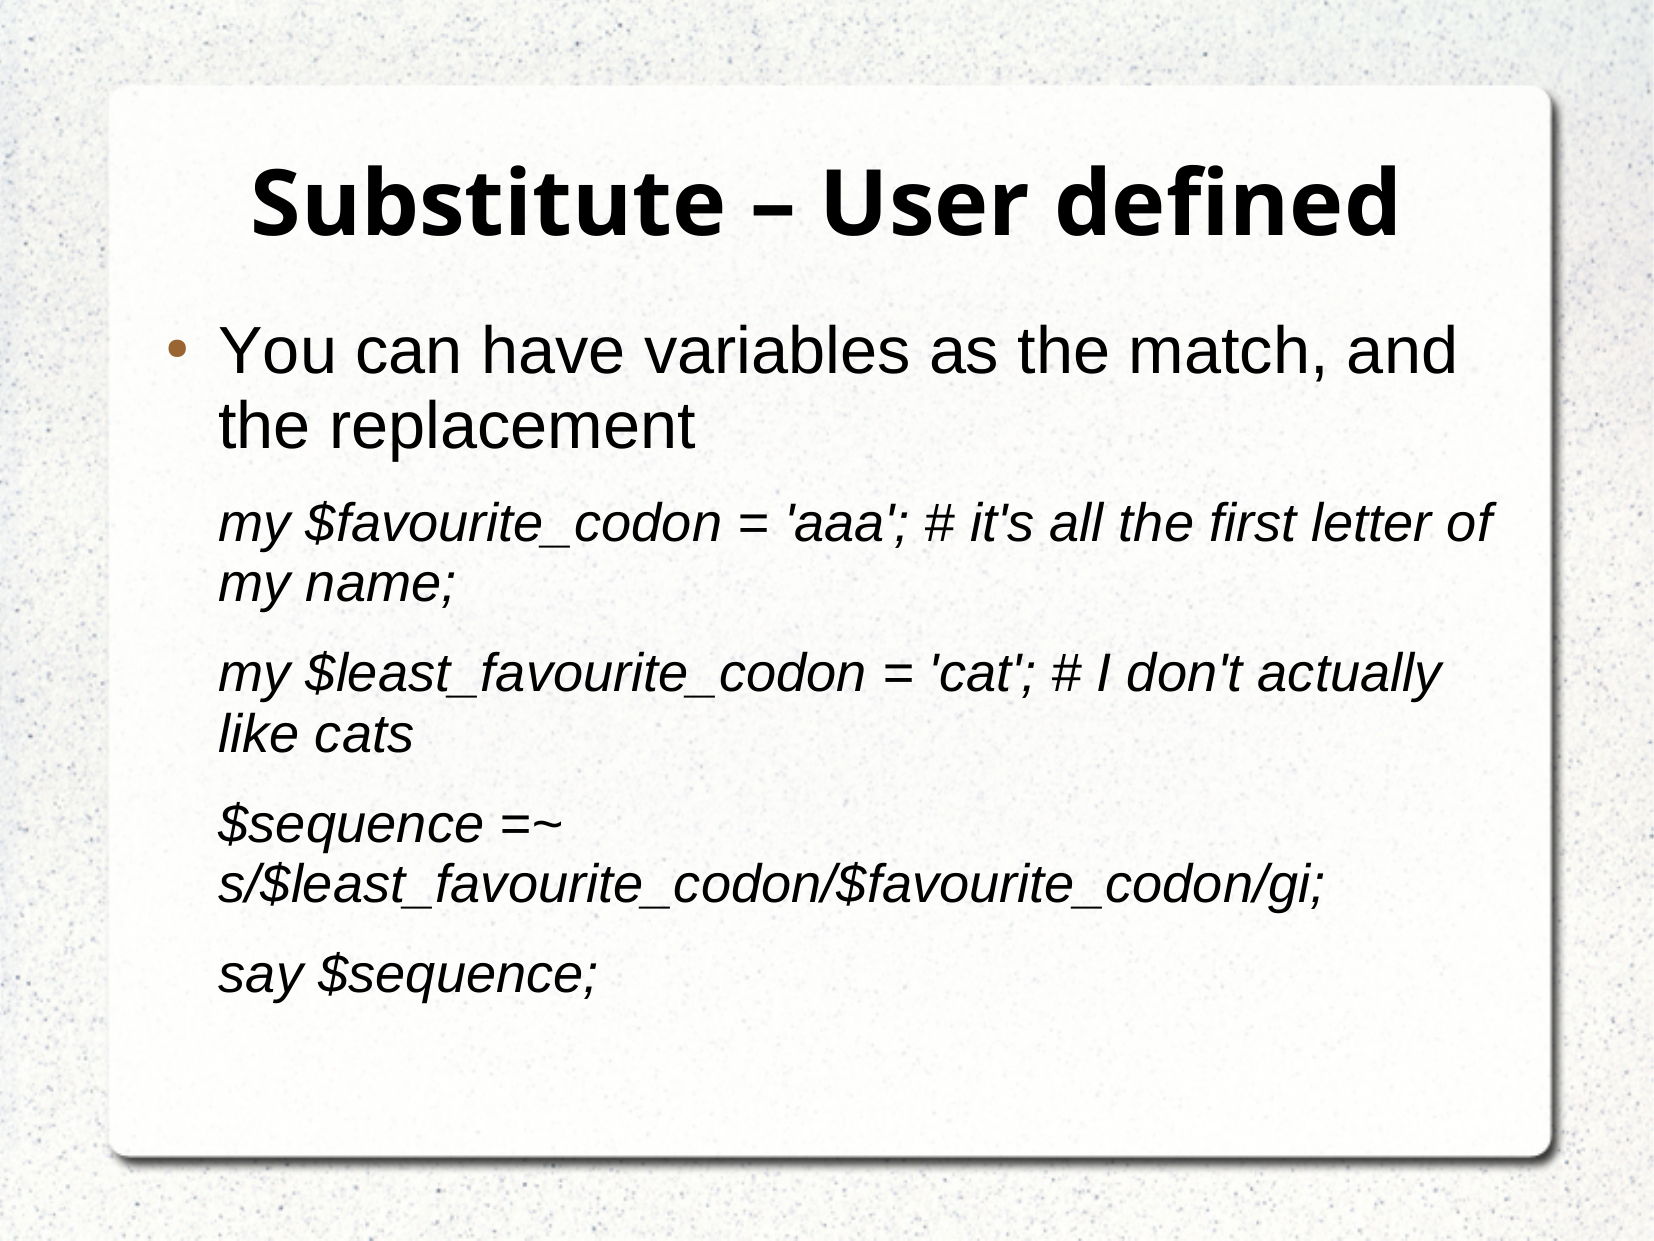

# Substitute – User defined
You can have variables as the match, and the replacement
my $favourite_codon = 'aaa'; # it's all the first letter of my name;
my $least_favourite_codon = 'cat'; # I don't actually like cats
$sequence =~ s/$least_favourite_codon/$favourite_codon/gi;
say $sequence;